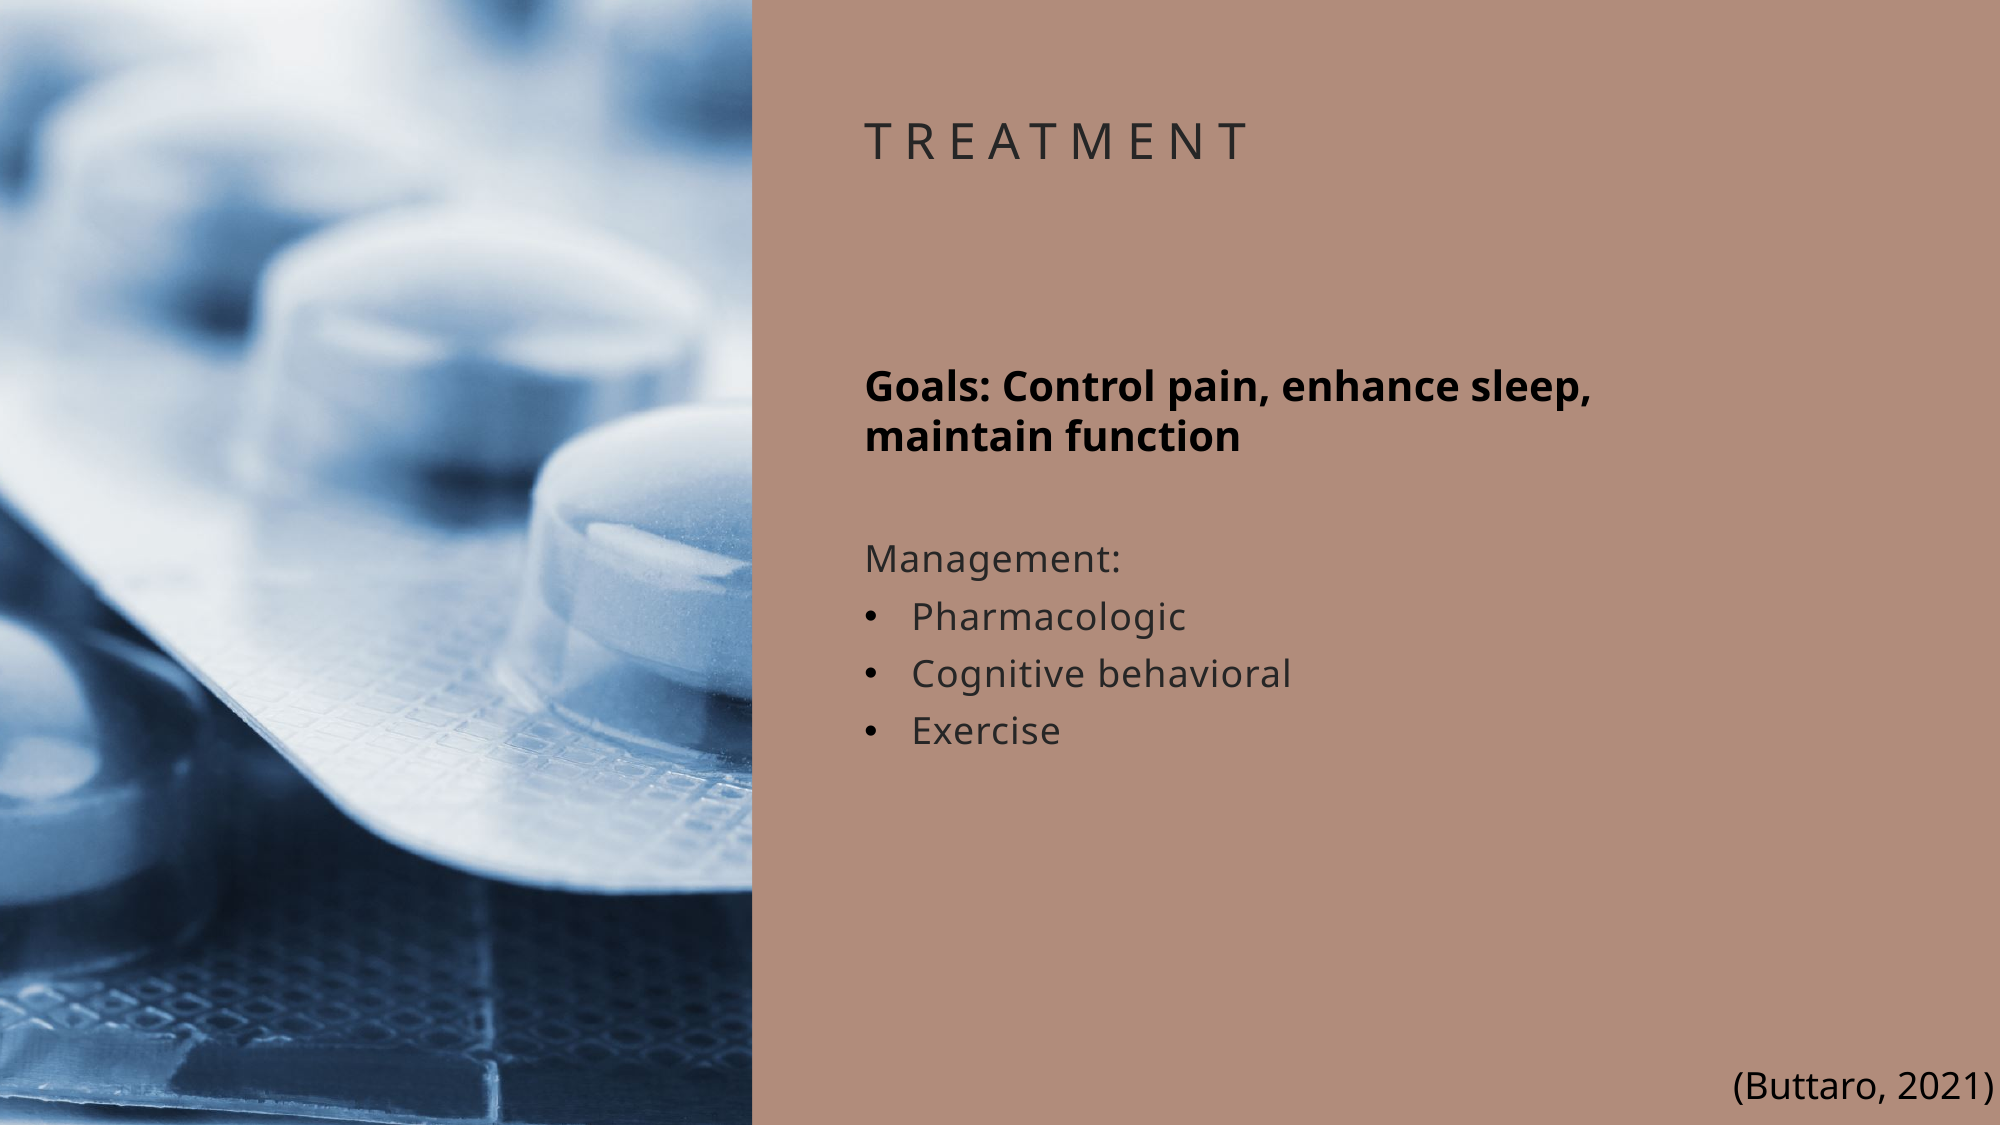

# Treatment
Goals: Control pain, enhance sleep, maintain function
Management:
Pharmacologic
Cognitive behavioral
Exercise
(Buttaro, 2021)